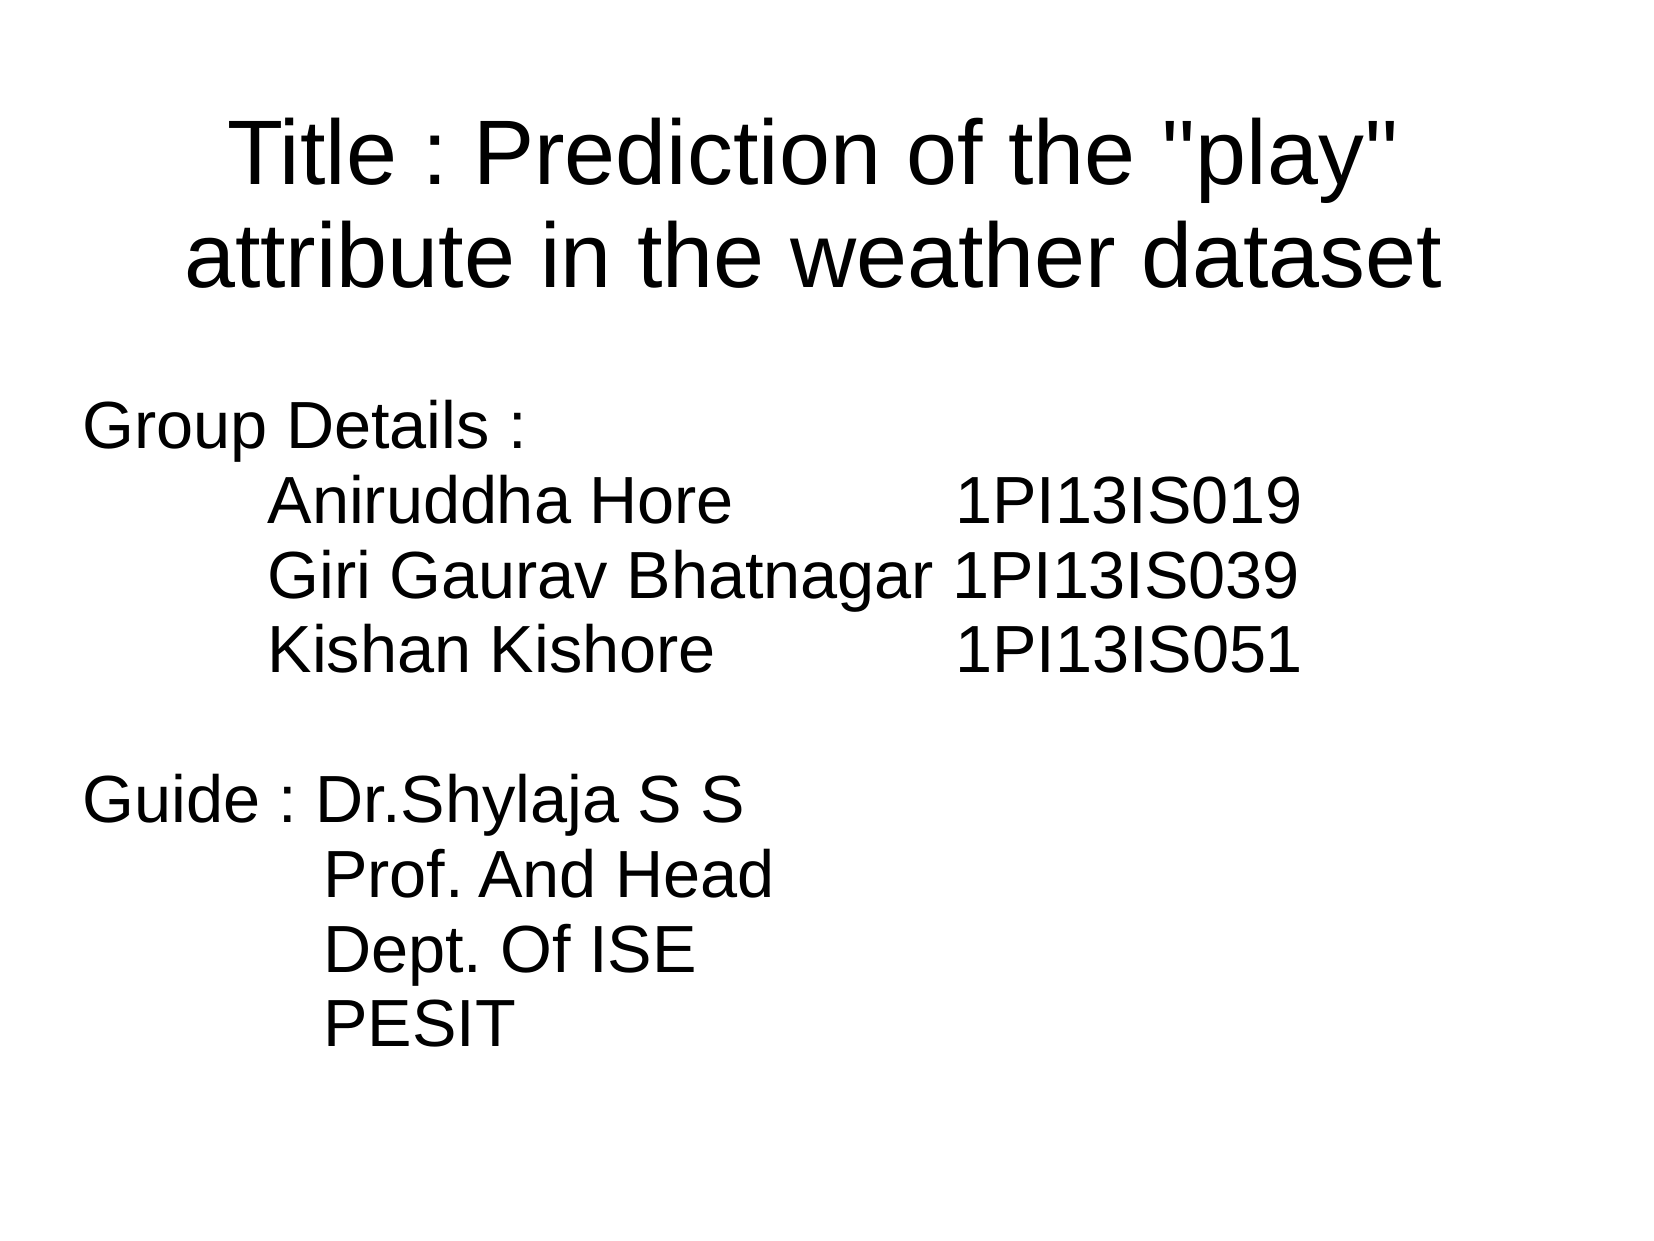

# Title : Prediction of the ''play'' attribute in the weather dataset
Group Details :
 Aniruddha Hore 1PI13IS019
 Giri Gaurav Bhatnagar 1PI13IS039
 Kishan Kishore 1PI13IS051
Guide : Dr.Shylaja S S
 Prof. And Head
 Dept. Of ISE
 PESIT